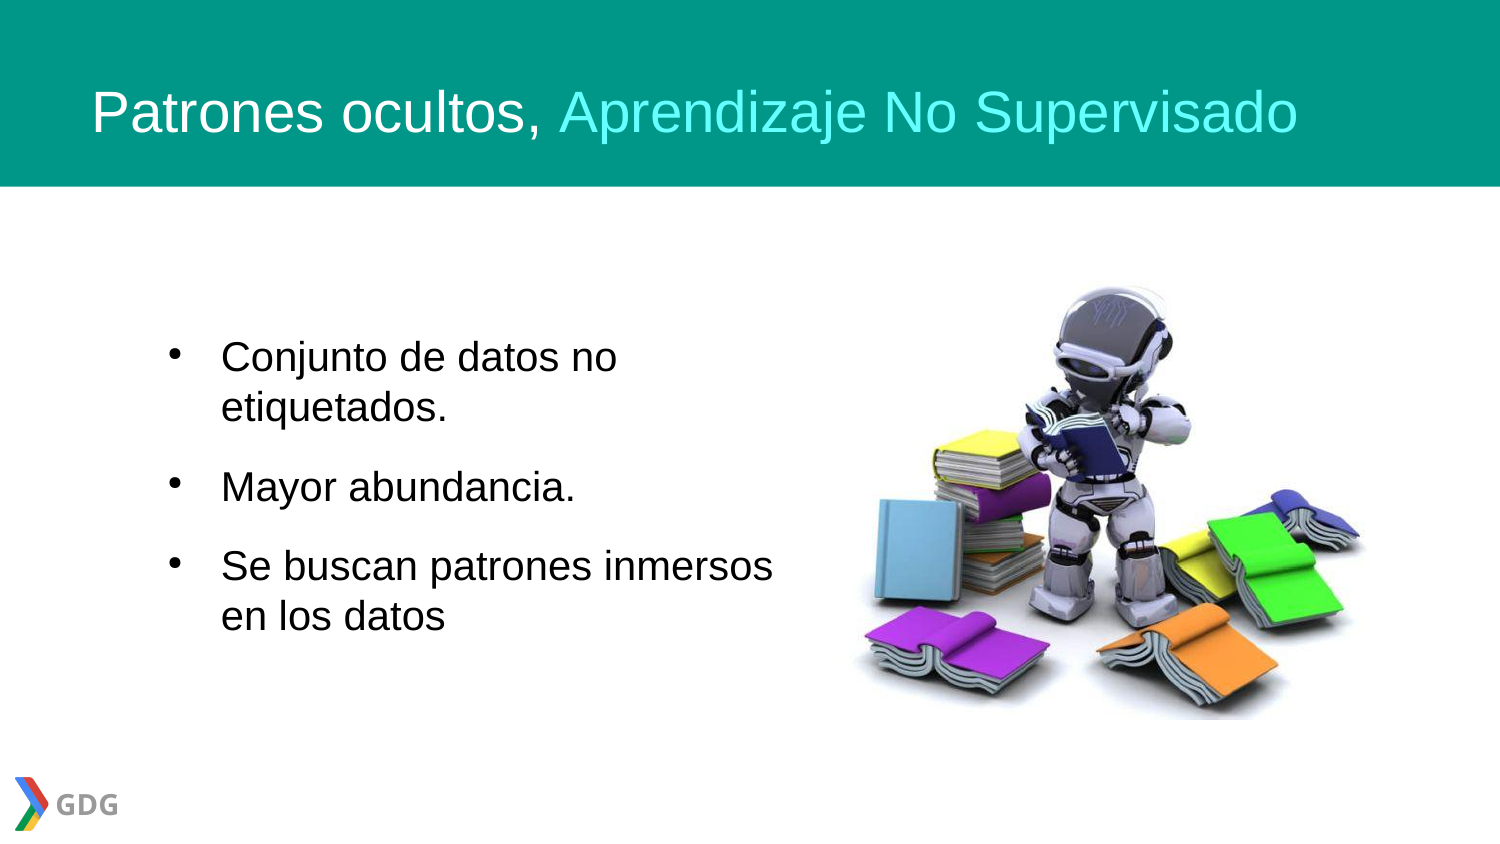

Patrones ocultos, Aprendizaje No Supervisado
# Conjunto de datos no etiquetados.
Mayor abundancia.
Se buscan patrones inmersos en los datos